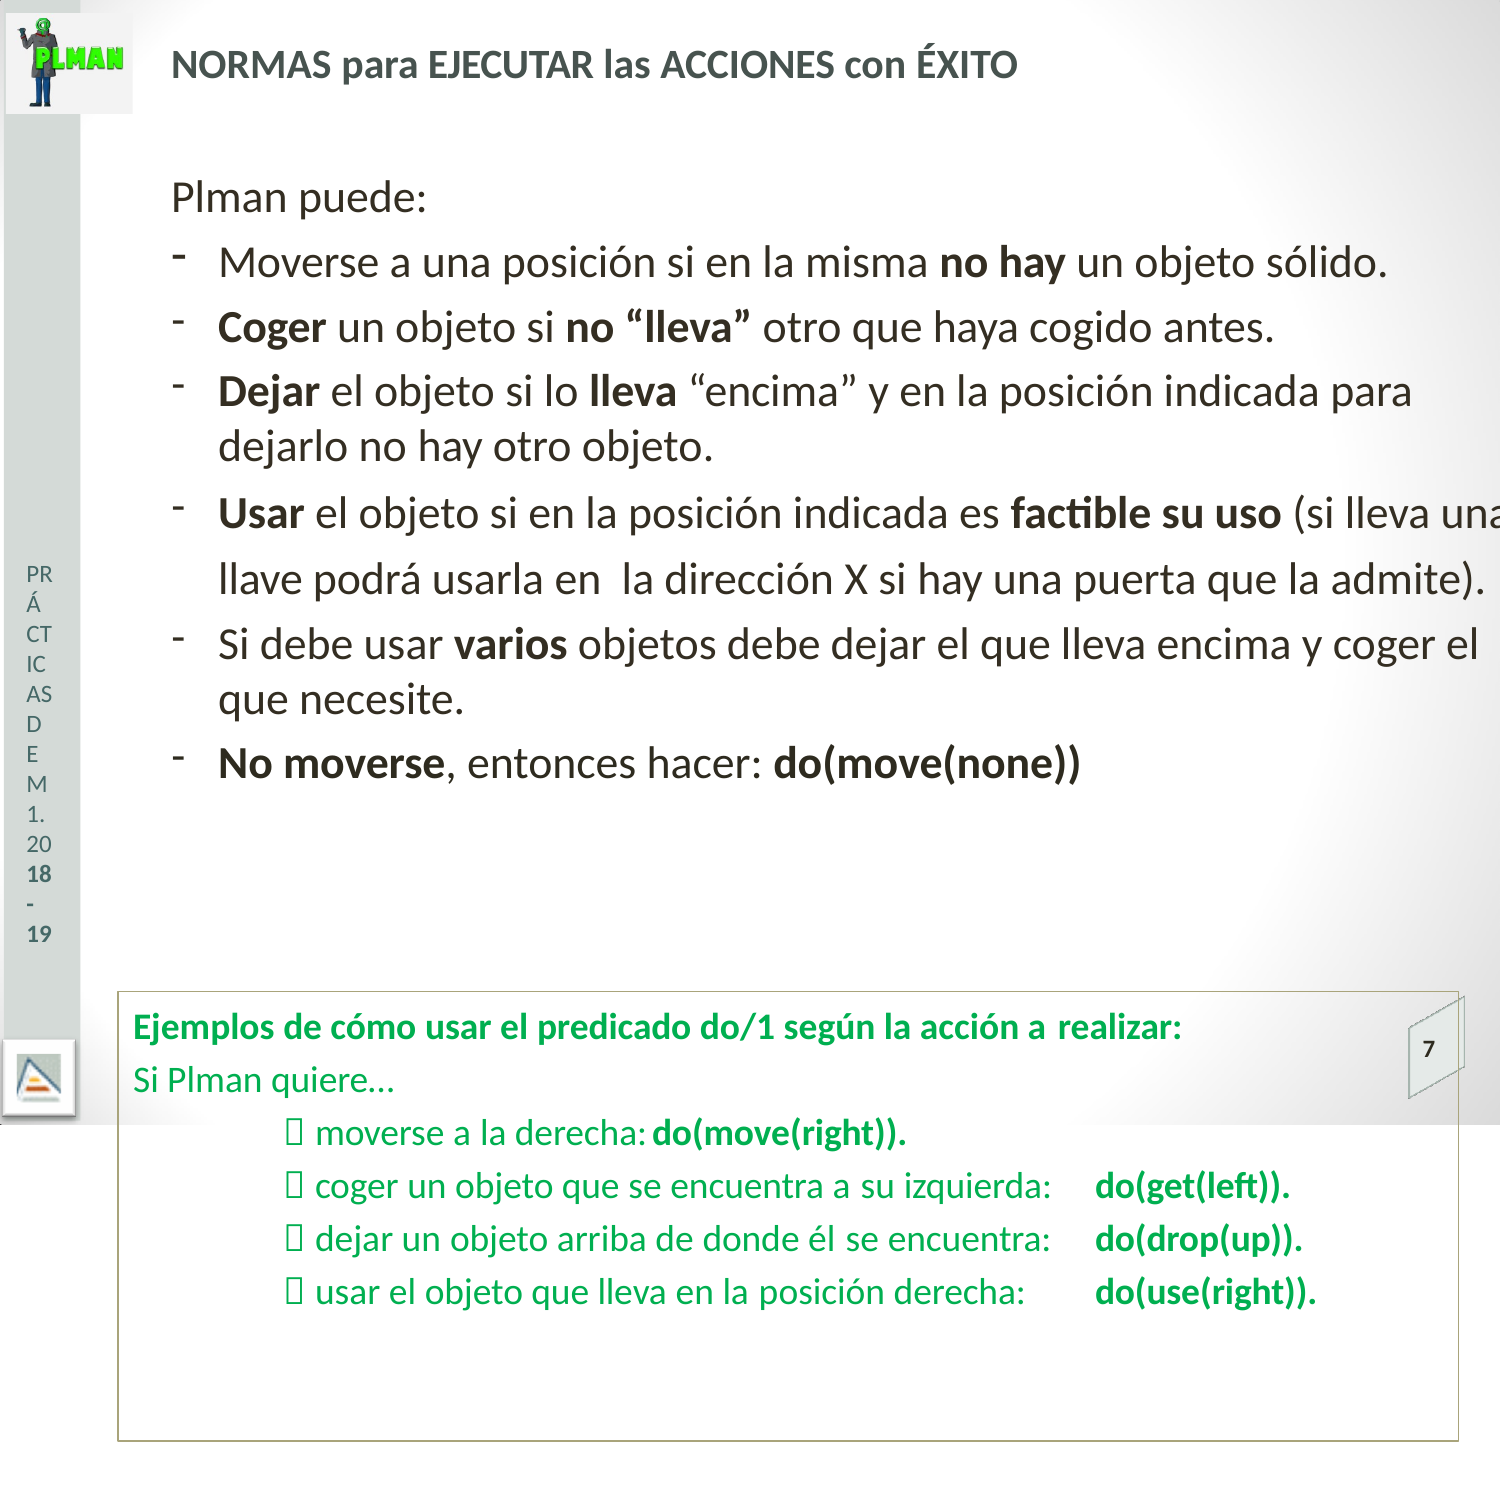

NORMAS para EJECUTAR las ACCIONES con ÉXITO
Plman puede:
Moverse a una posición si en la misma no hay un objeto sólido.
Coger un objeto si no “lleva” otro que haya cogido antes.
Dejar el objeto si lo lleva “encima” y en la posición indicada para dejarlo no hay otro objeto.
Usar el objeto si en la posición indicada es factible su uso (si lleva una llave podrá usarla en la dirección X si hay una puerta que la admite).
Si debe usar varios objetos debe dejar el que lleva encima y coger el que necesite.
No moverse, entonces hacer: do(move(none))
PRÁCTICAS DE M1. 2018-19
Ejemplos de cómo usar el predicado do/1 según la acción a realizar:
Si Plman quiere…
 moverse a la derecha:	do(move(right)).
 coger un objeto que se encuentra a su izquierda:	do(get(left)).
 dejar un objeto arriba de donde él se encuentra:	do(drop(up)).
 usar el objeto que lleva en la posición derecha:	do(use(right)).